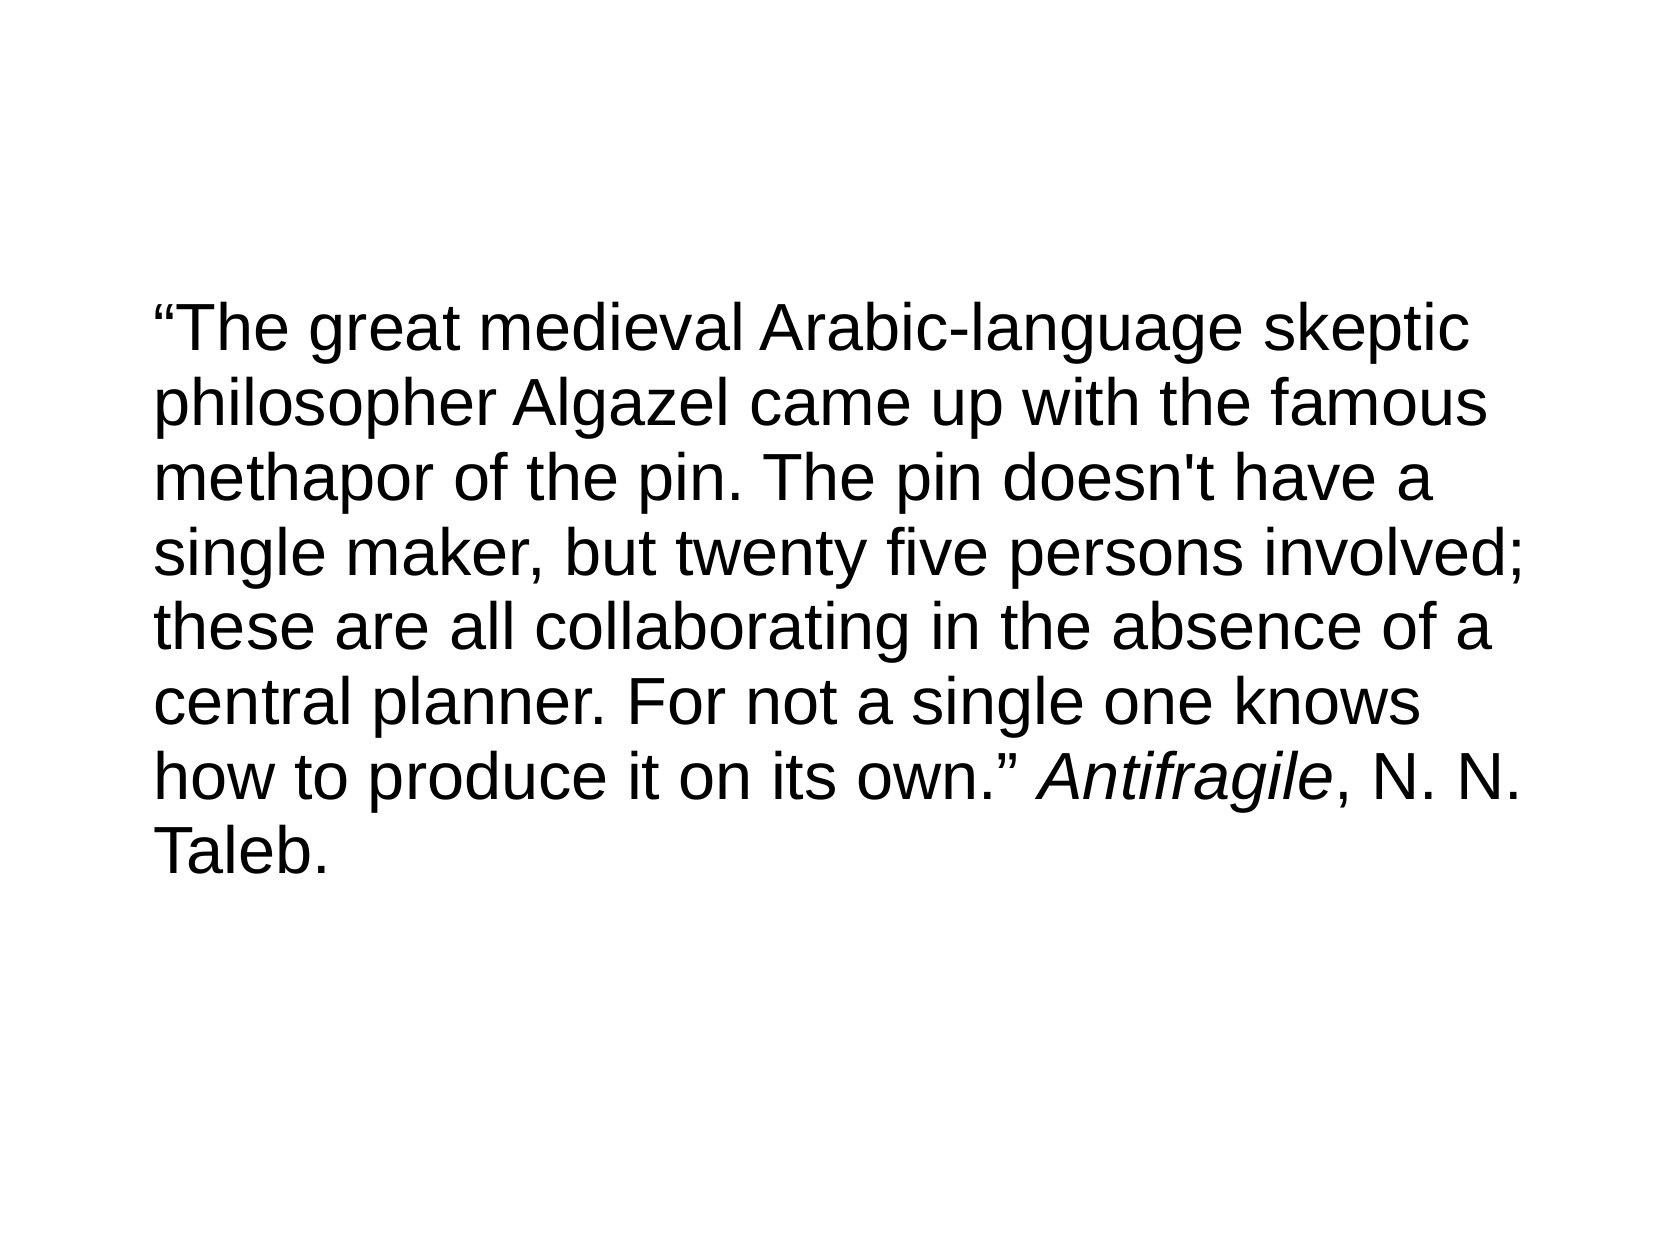

# “The great medieval Arabic-language skeptic philosopher Algazel came up with the famous methapor of the pin. The pin doesn't have a single maker, but twenty five persons involved; these are all collaborating in the absence of a central planner. For not a single one knows how to produce it on its own.” Antifragile, N. N. Taleb.